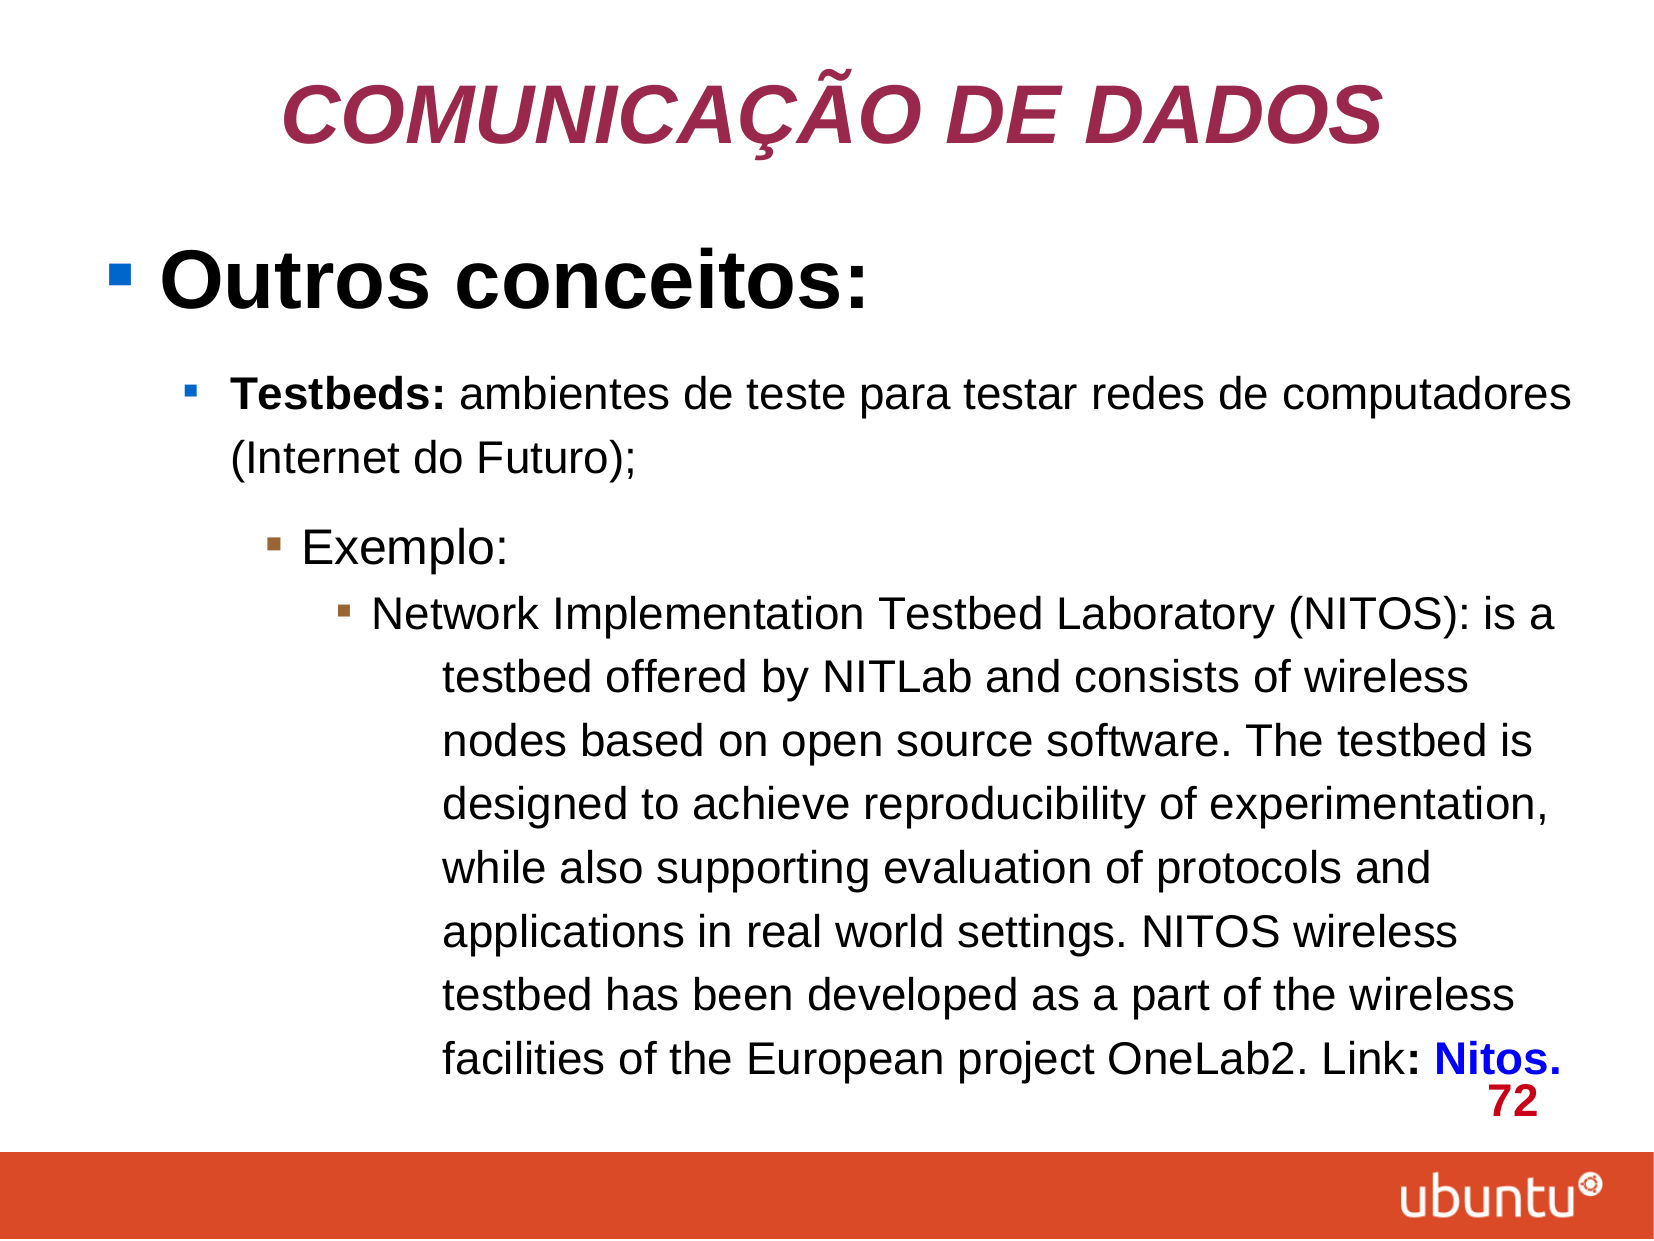

# COMUNICAÇÃO DE DADOS
Outros conceitos:
Testbeds: ambientes de teste para testar redes de computadores (Internet do Futuro);
Exemplo:
Network Implementation Testbed Laboratory (NITOS): is a testbed offered by NITLab and consists of wireless nodes based on open source software. The testbed is designed to achieve reproducibility of experimentation, while also supporting evaluation of protocols and applications in real world settings. NITOS wireless testbed has been developed as a part of the wireless facilities of the European project OneLab2. Link: Nitos.